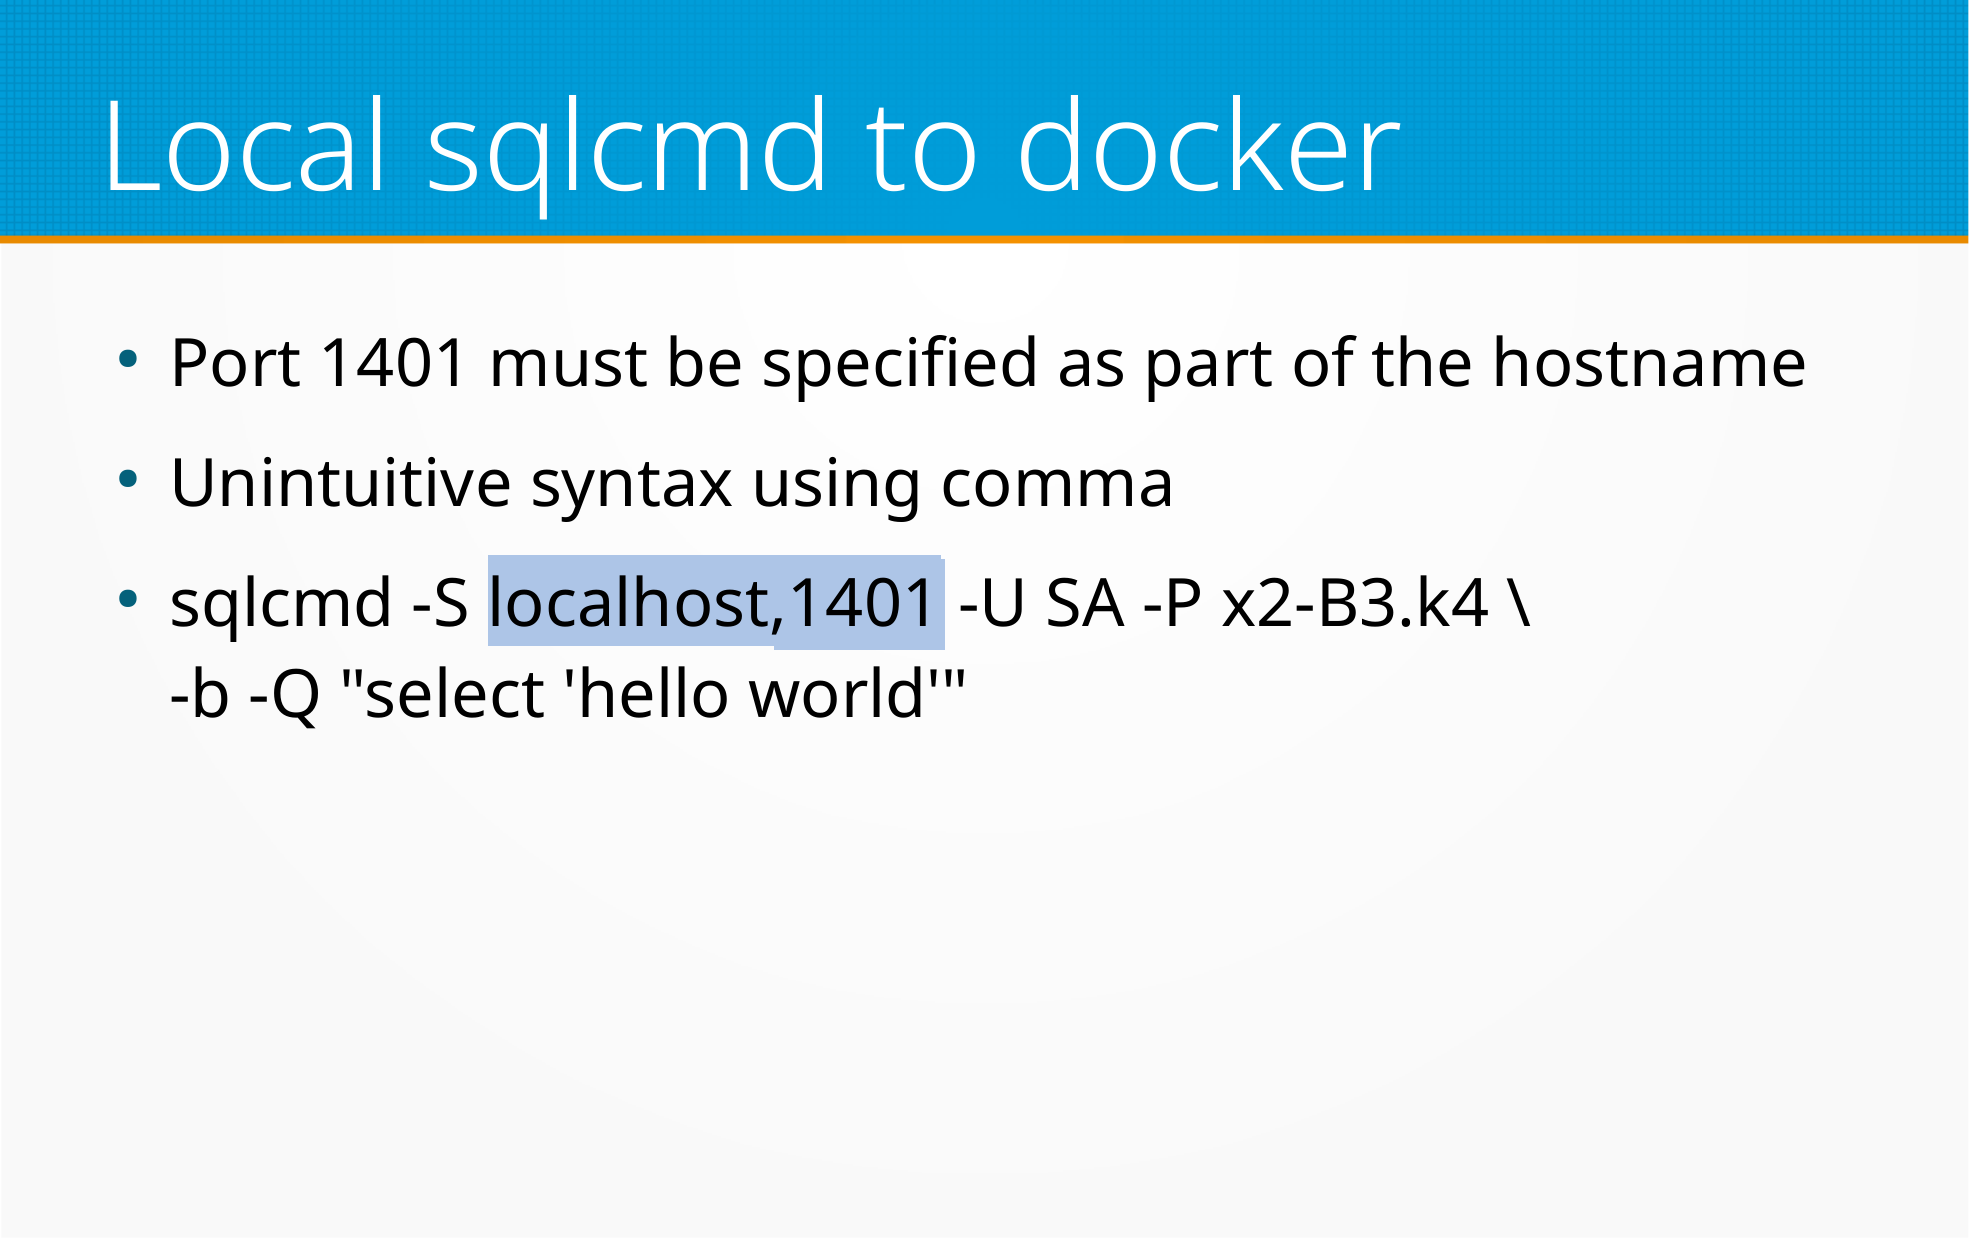

# Local sqlcmd to docker
Port 1401 must be specified as part of the hostname
Unintuitive syntax using comma
sqlcmd -S localhost,1401 -U SA -P x2-B3.k4 \
-b -Q "select 'hello world'"